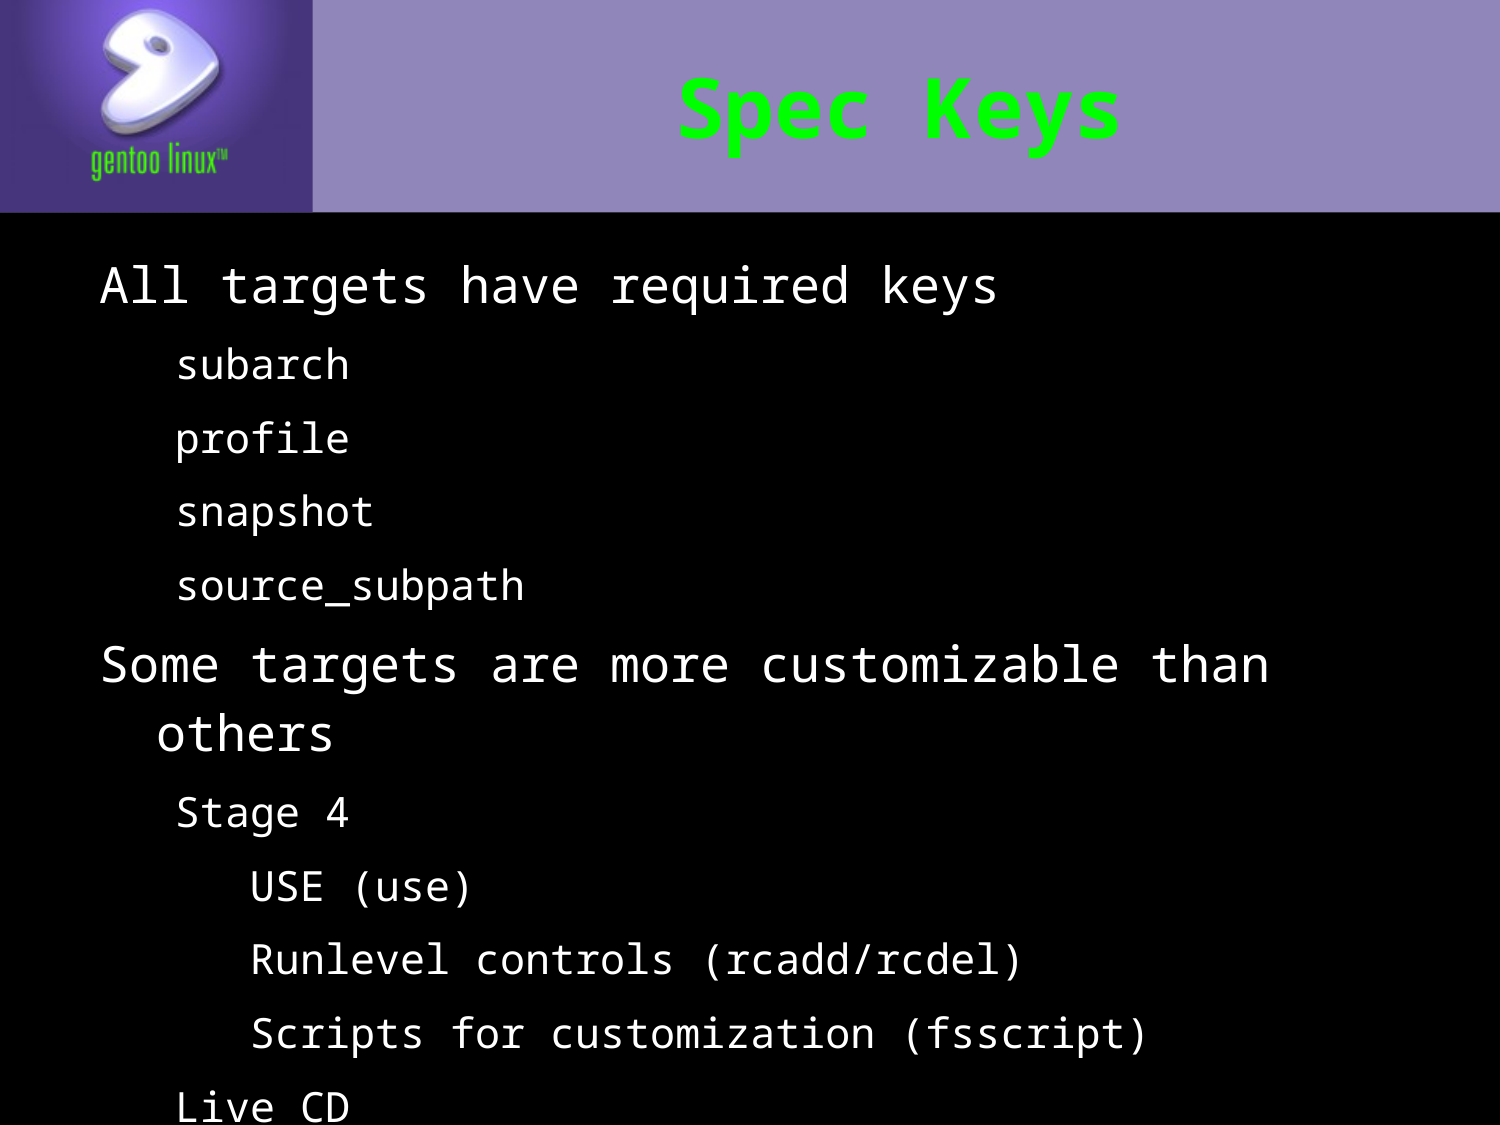

# Spec Keys
All targets have required keys
subarch
profile
snapshot
source_subpath
Some targets are more customizable than others
Stage 4
USE (use)
Runlevel controls (rcadd/rcdel)
Scripts for customization (fsscript)
Live CD
X configuration (xinitrc/xdm/xsession)
Users (users)